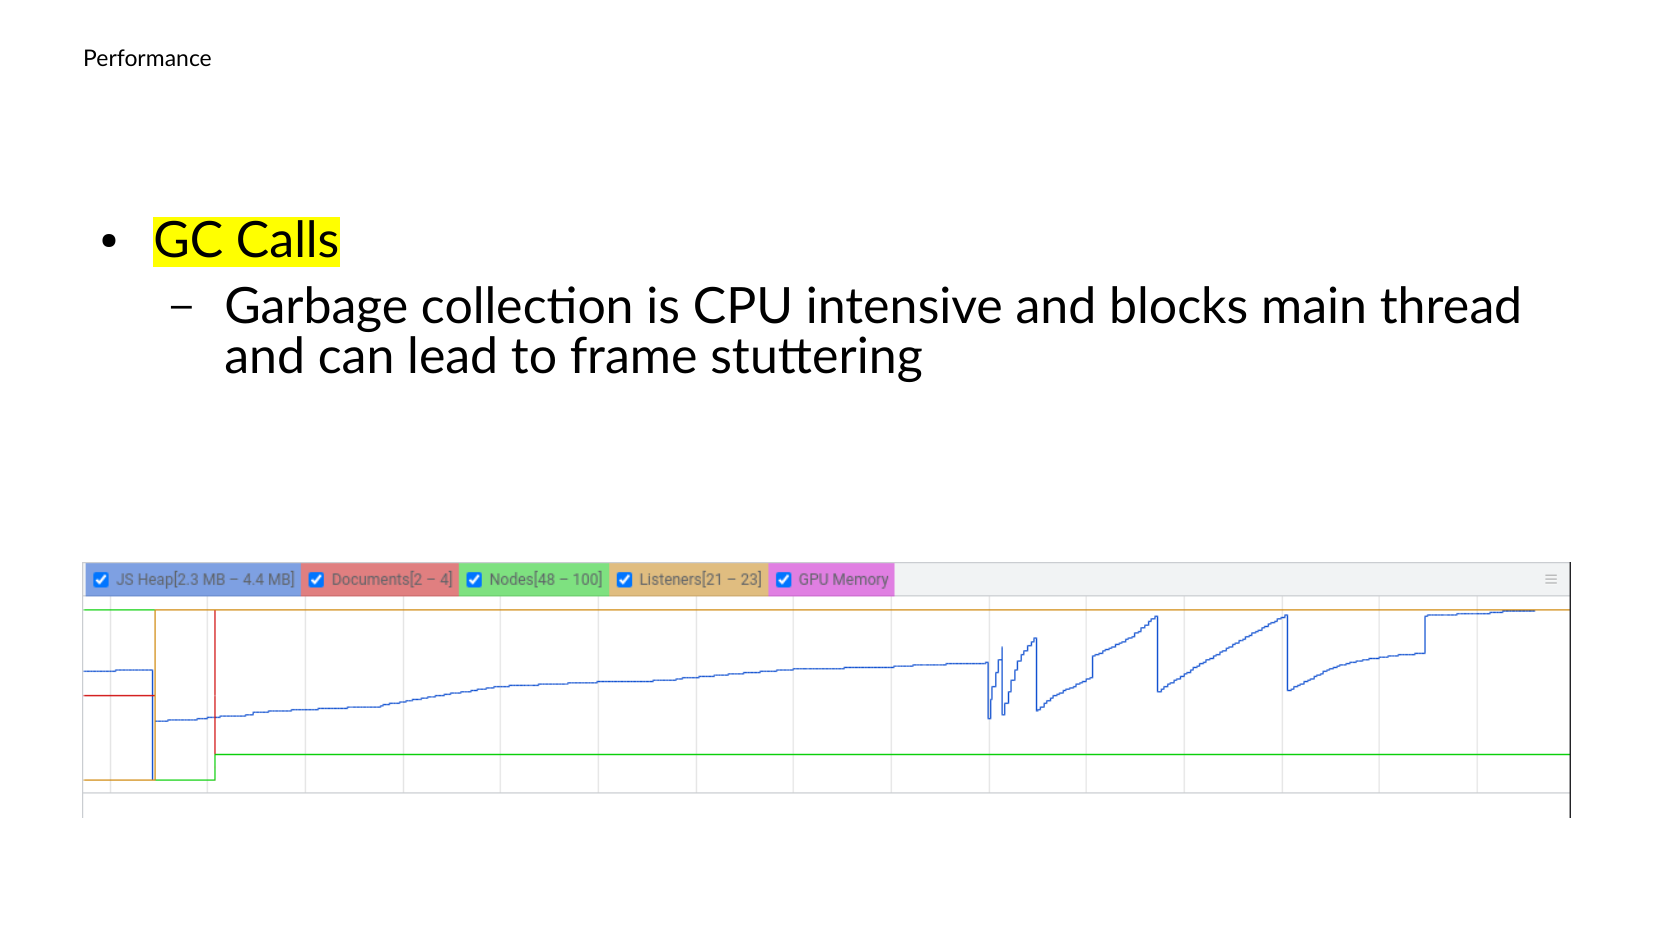

# Performance
GC Calls
Garbage collection is CPU intensive and blocks main thread and can lead to frame stuttering